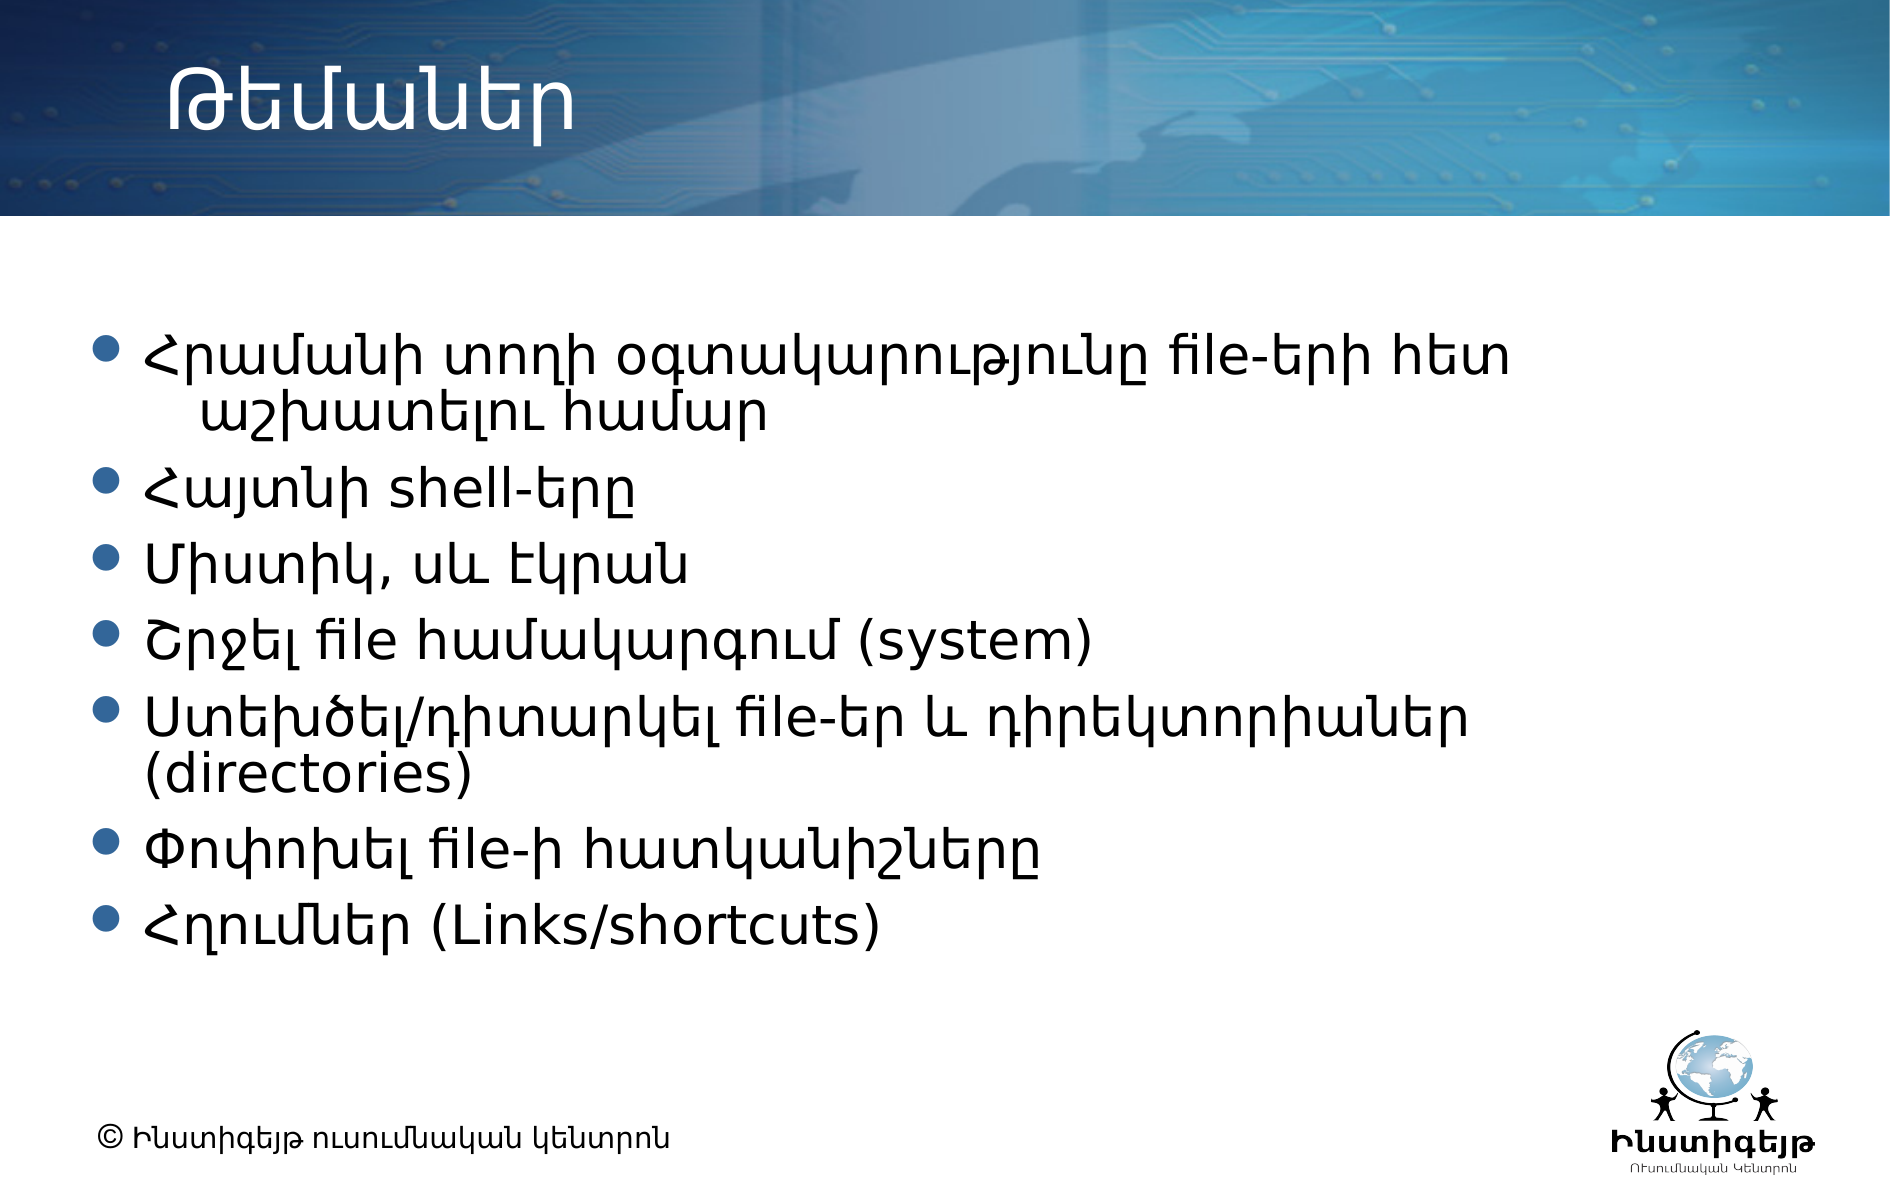

Թեմաներ
# Հրամանի տողի օգտակարությունը file-երի հետ աշխատելու համար
Հայտնի shell-երը
Միստիկ, սև էկրան
Շրջել file համակարգում (system)
Ստեխծել/դիտարկել file-եր և դիրեկտորիաներ (directories)
Փոփոխել file-ի հատկանիշները
Հղումներ (Links/shortcuts)